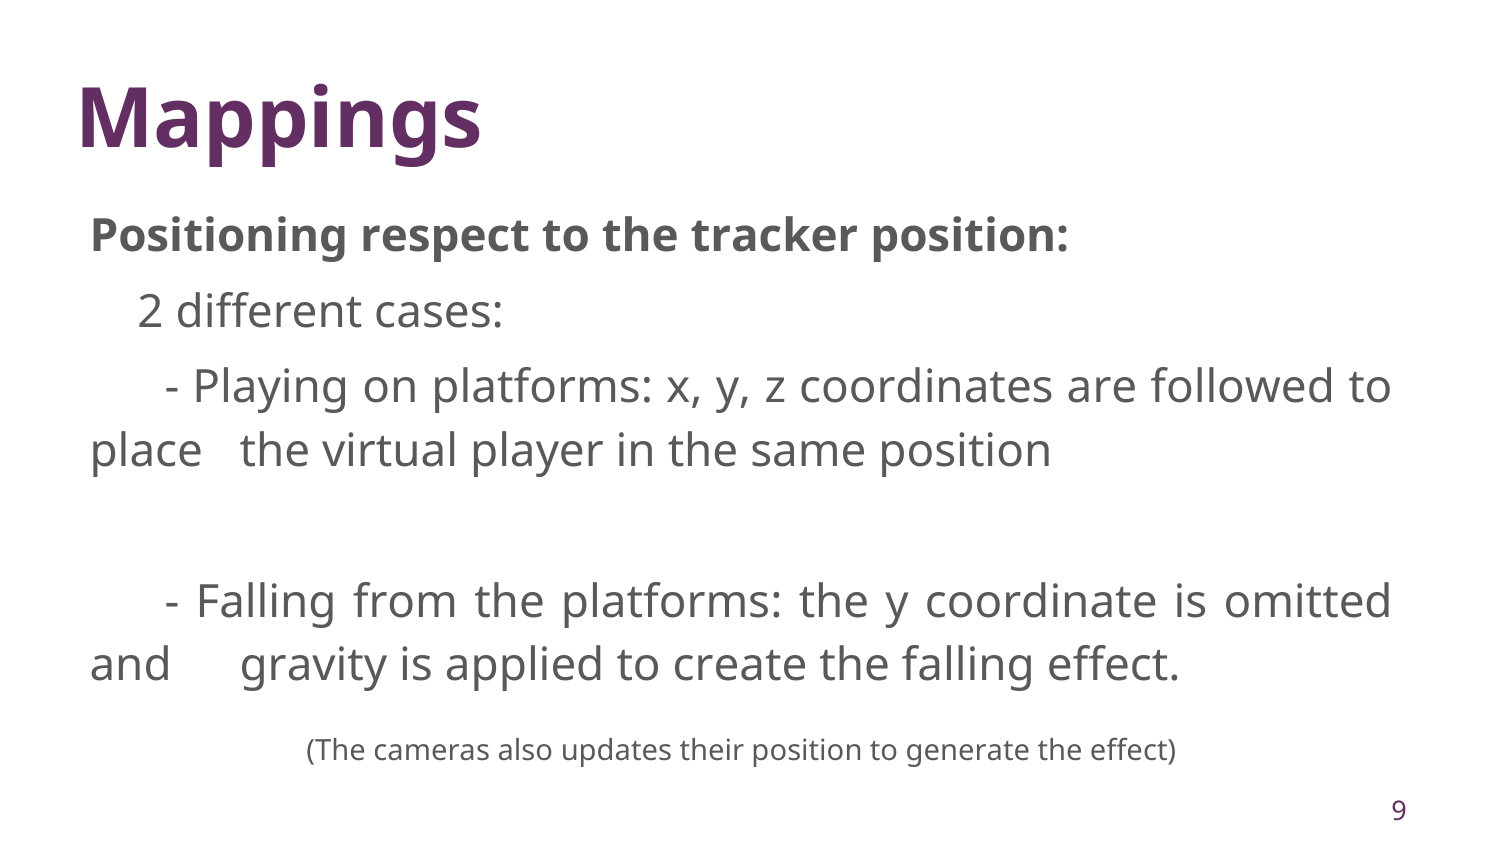

Mappings
Positioning respect to the tracker position:
 2 different cases:
	- Playing on platforms: x, y, z coordinates are followed to place 	the virtual player in the same position
	- Falling from the platforms: the y coordinate is omitted and 	gravity is applied to create the falling effect.
(The cameras also updates their position to generate the effect)